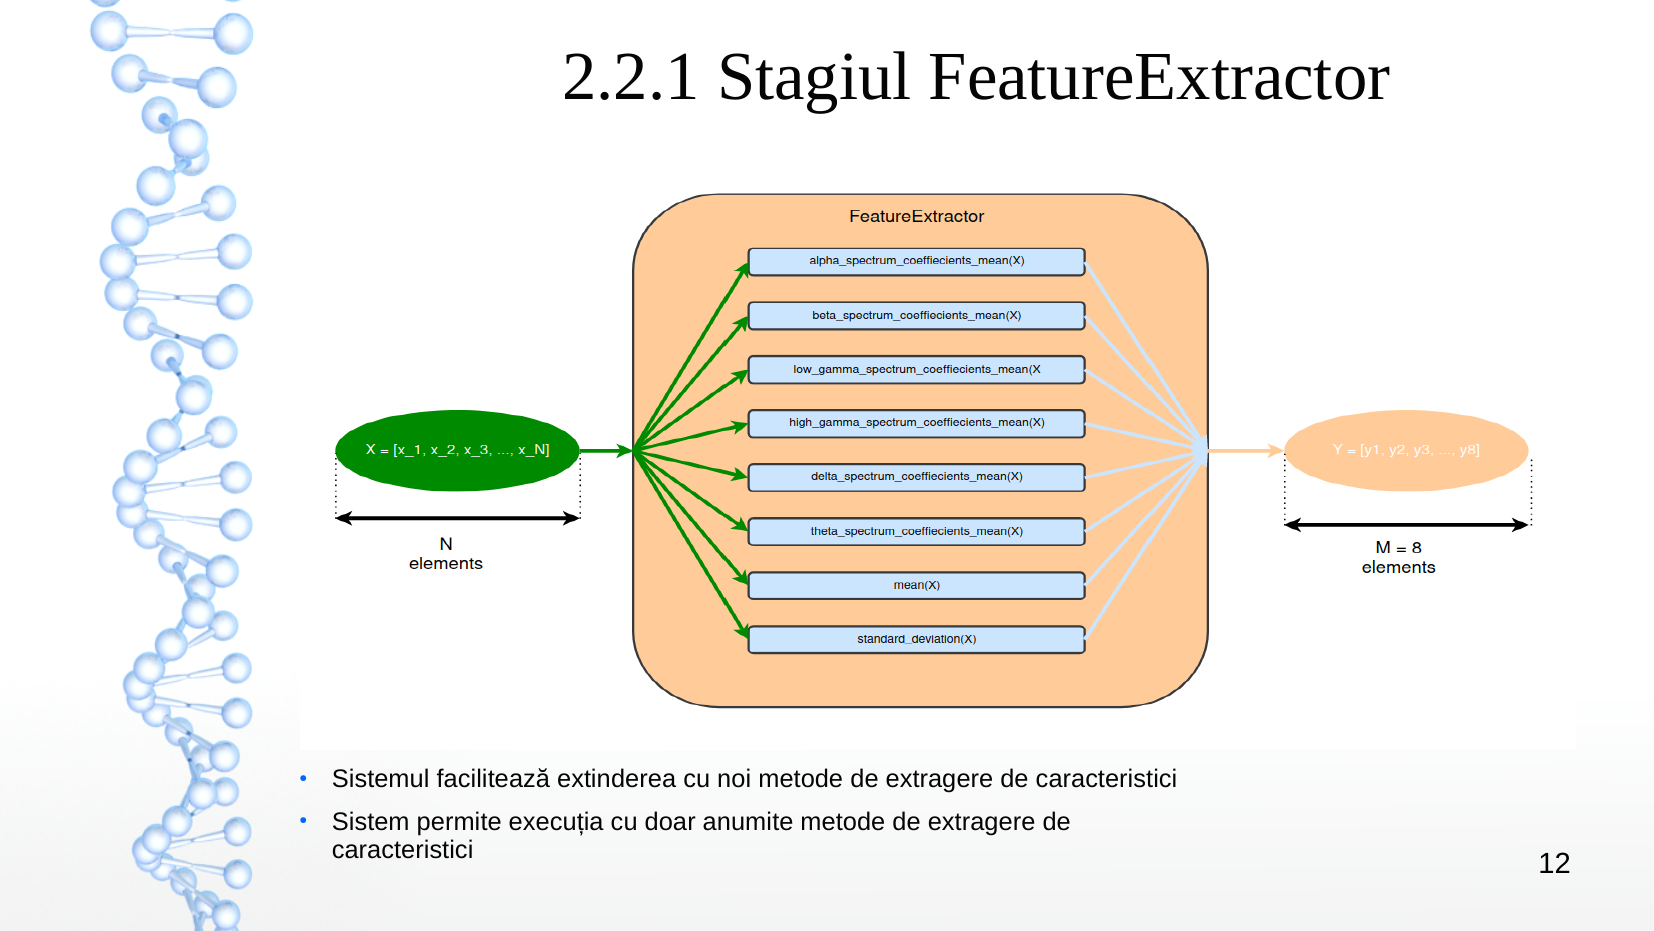

# 2.2.1 Stagiul FeatureExtractor
Sistemul facilitează extinderea cu noi metode de extragere de caracteristici
Sistem permite execuția cu doar anumite metode de extragere de caracteristici
12